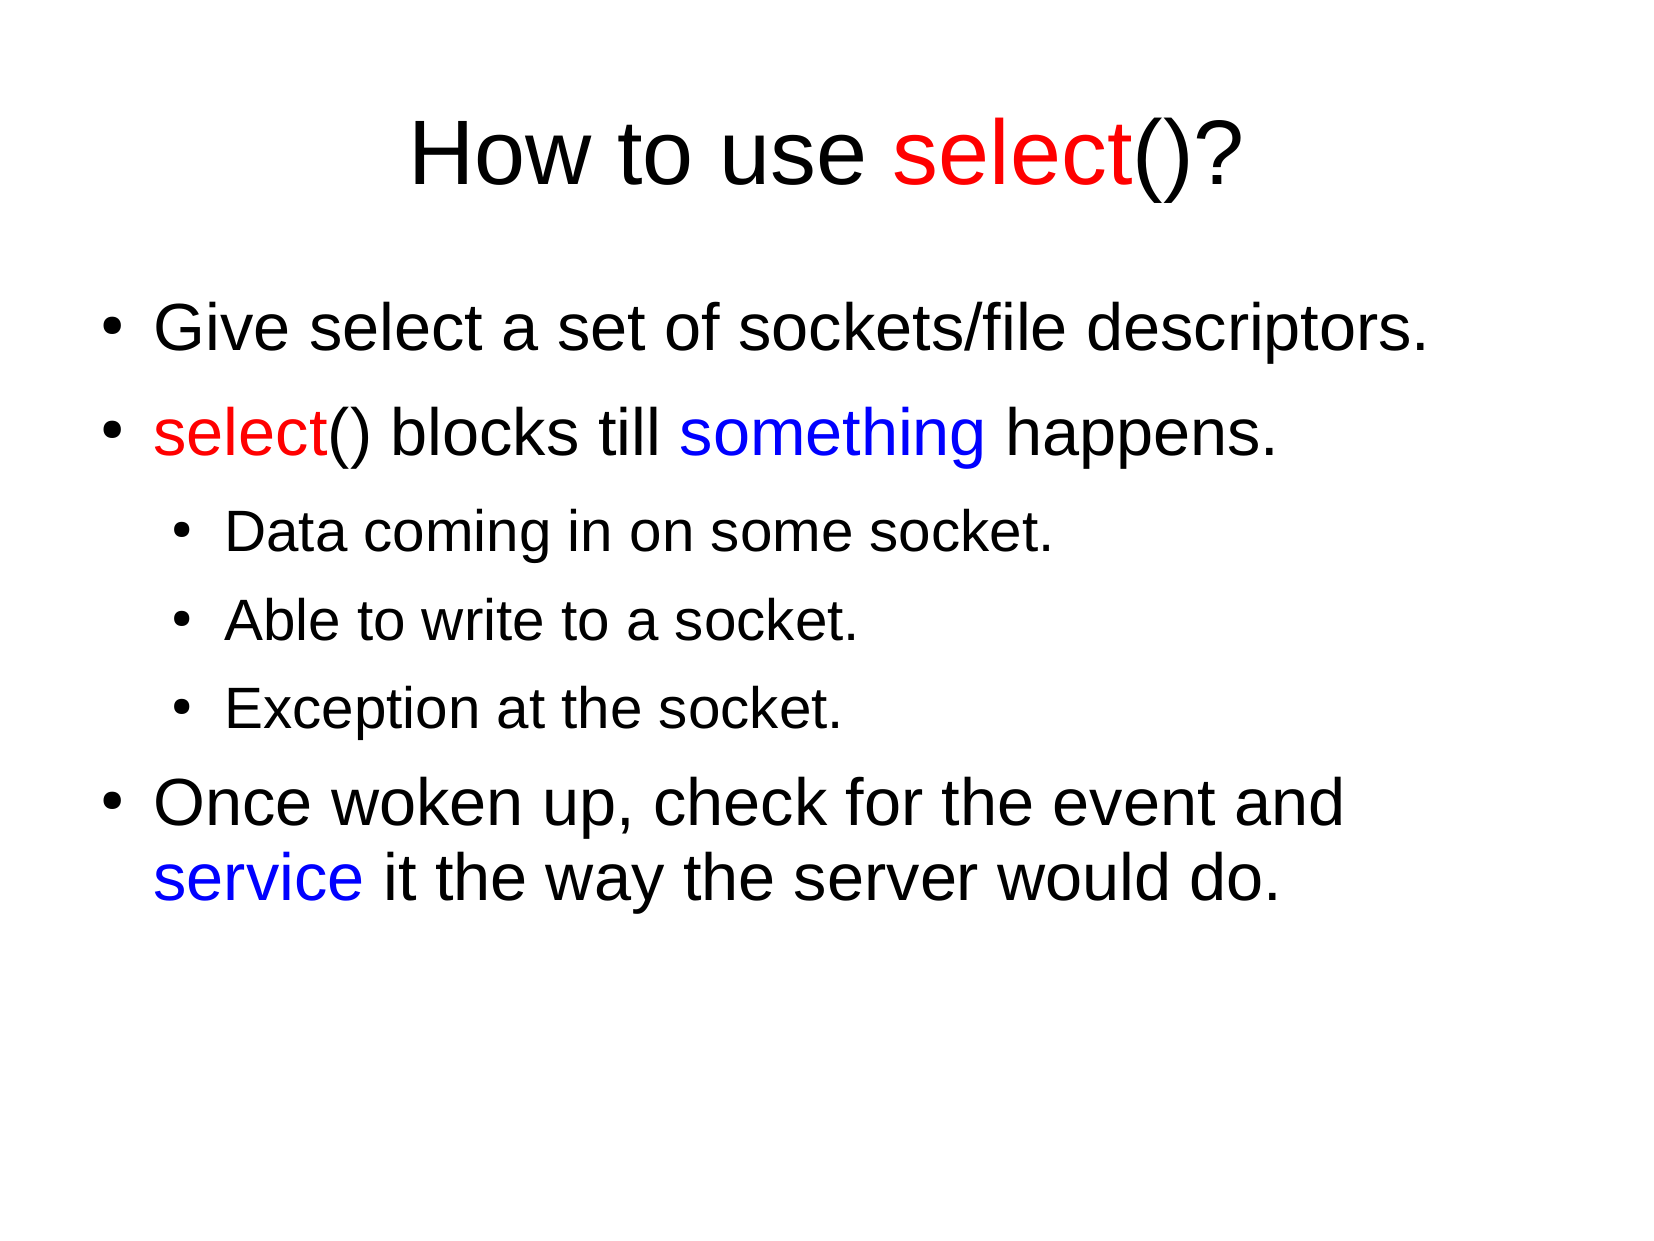

# How to use select()?
Give select a set of sockets/file descriptors.
select() blocks till something happens.
Data coming in on some socket.
Able to write to a socket.
Exception at the socket.
Once woken up, check for the event and service it the way the server would do.